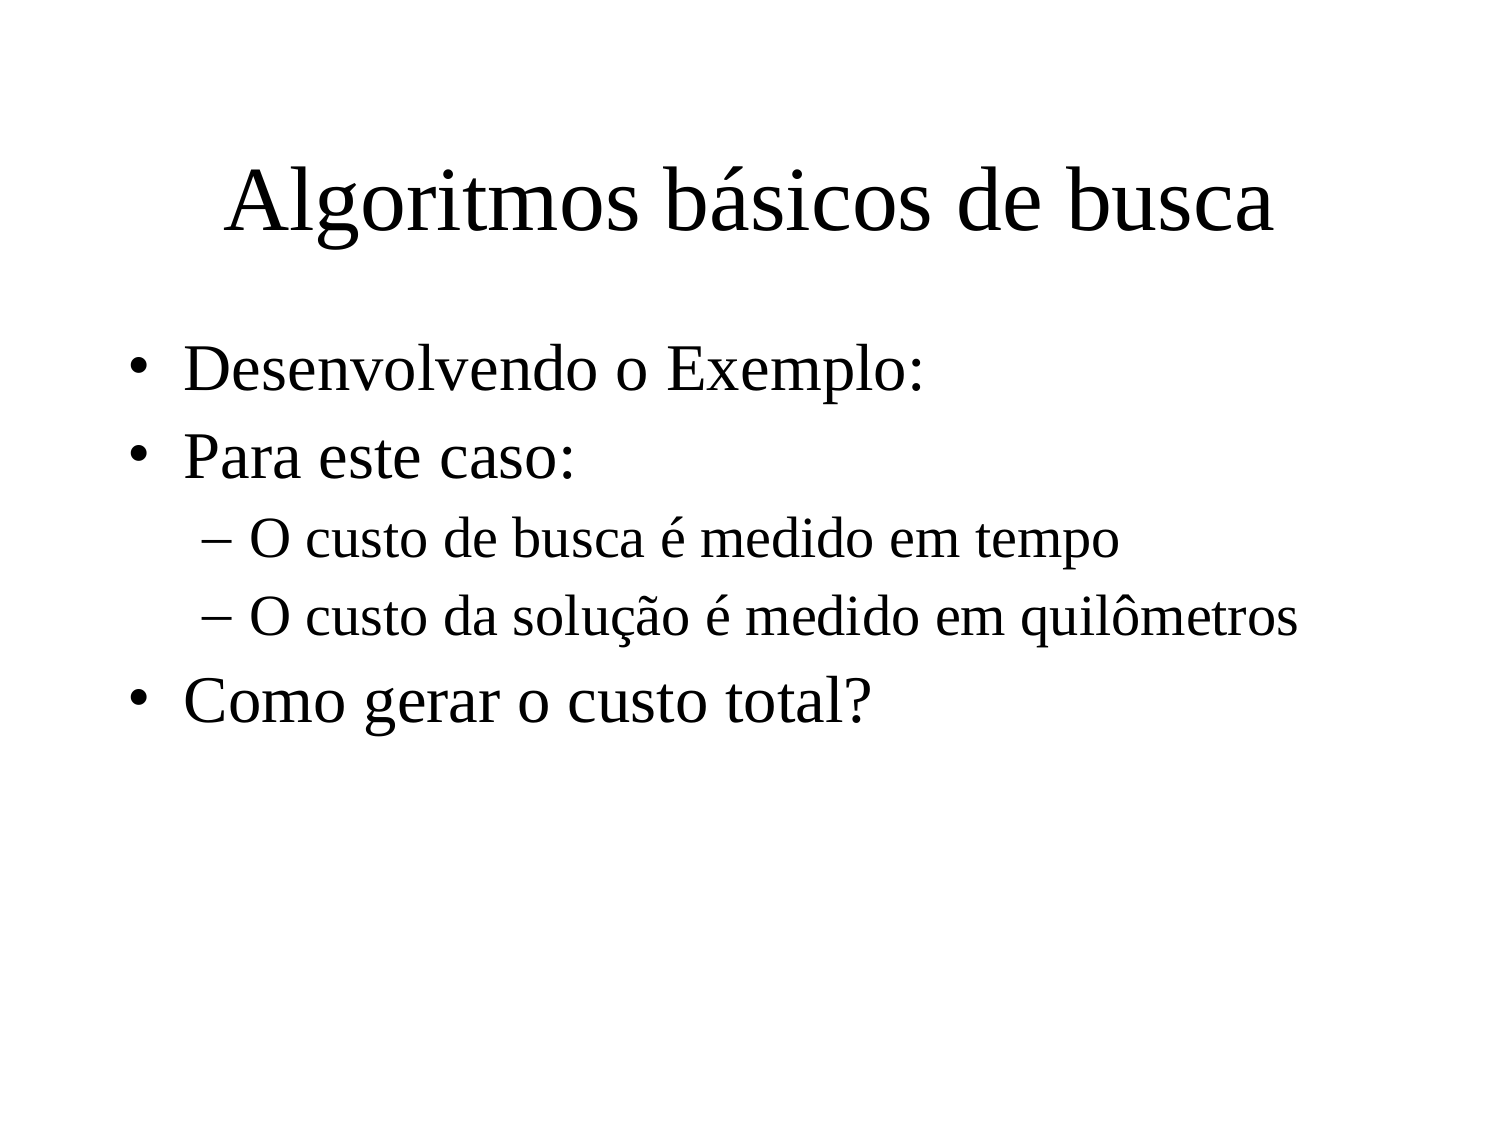

# Algoritmos básicos de busca
Desenvolvendo o Exemplo:
Para este caso:
O custo de busca é medido em tempo
O custo da solução é medido em quilômetros
Como gerar o custo total?